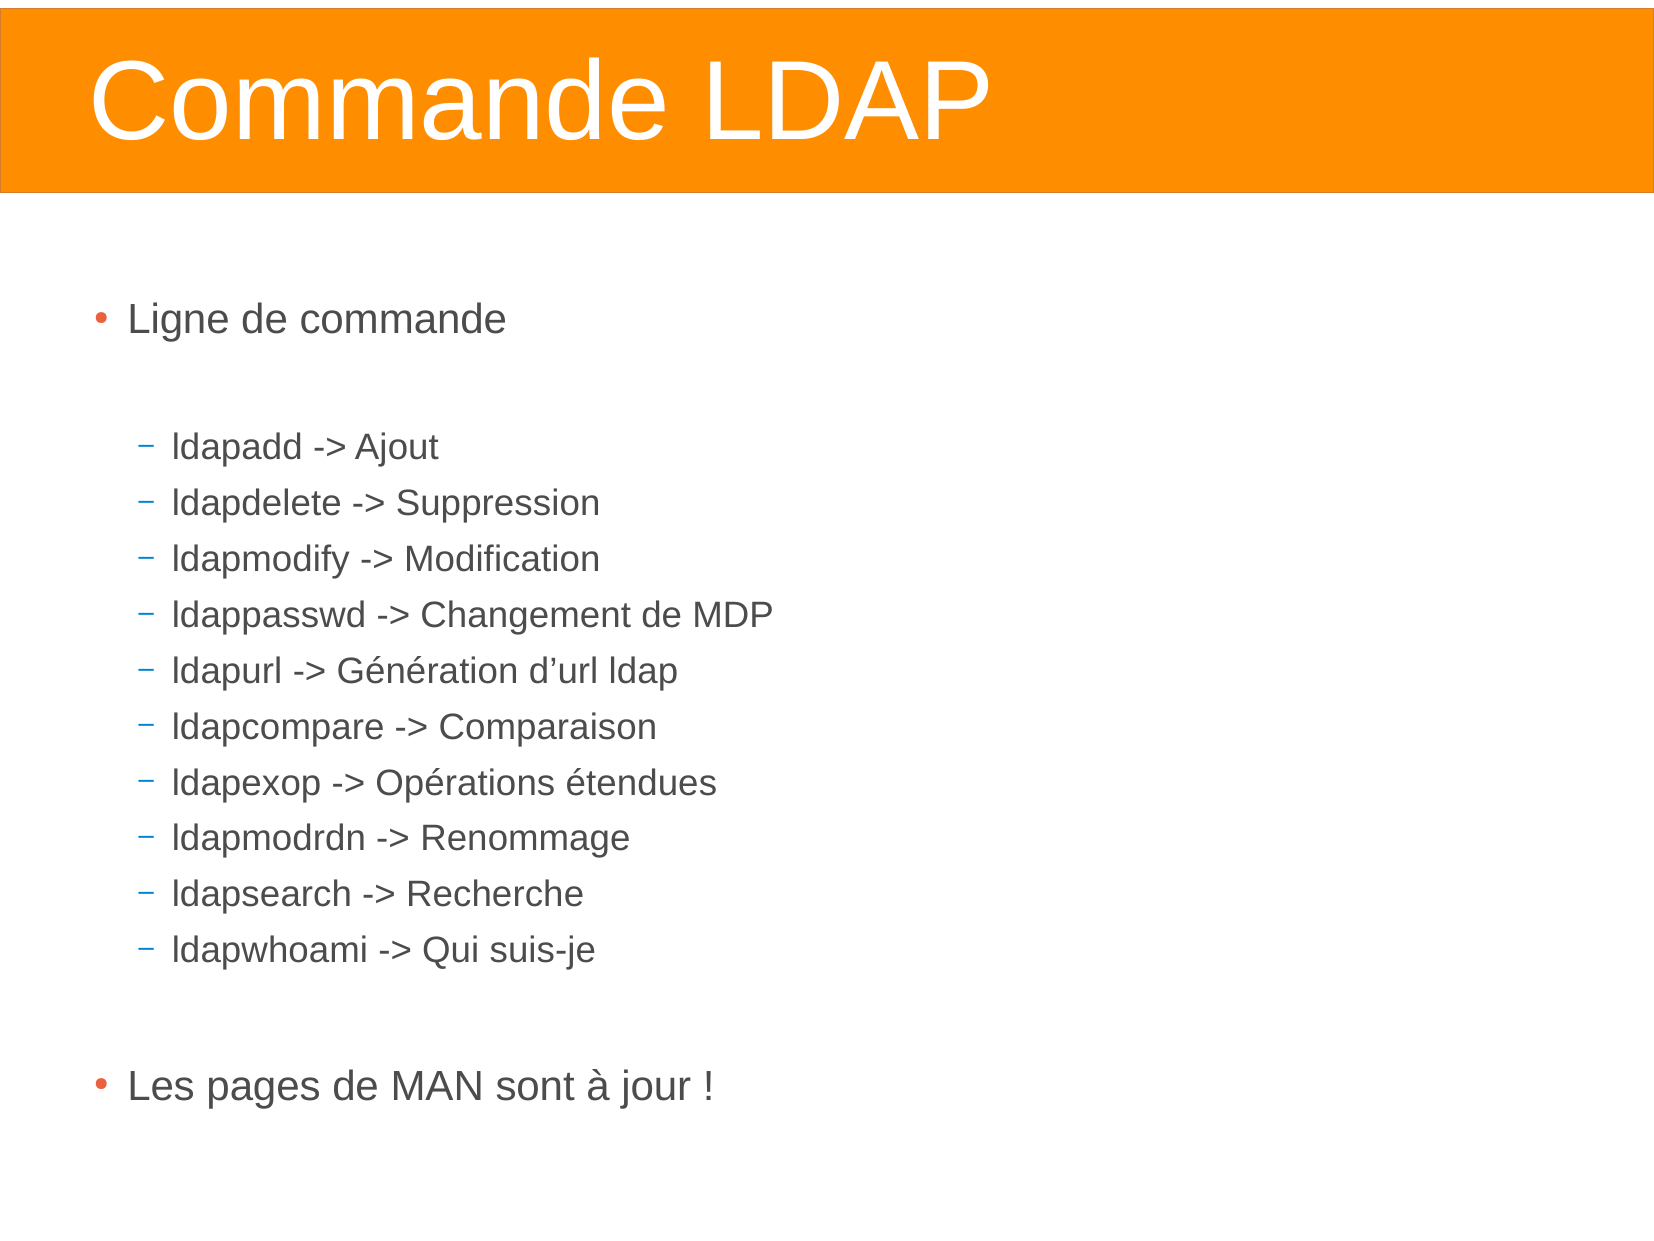

Commande LDAP
# Ligne de commande
ldapadd -> Ajout
ldapdelete -> Suppression
ldapmodify -> Modification
ldappasswd -> Changement de MDP
ldapurl -> Génération d’url ldap
ldapcompare -> Comparaison
ldapexop -> Opérations étendues
ldapmodrdn -> Renommage
ldapsearch -> Recherche
ldapwhoami -> Qui suis-je
Les pages de MAN sont à jour !